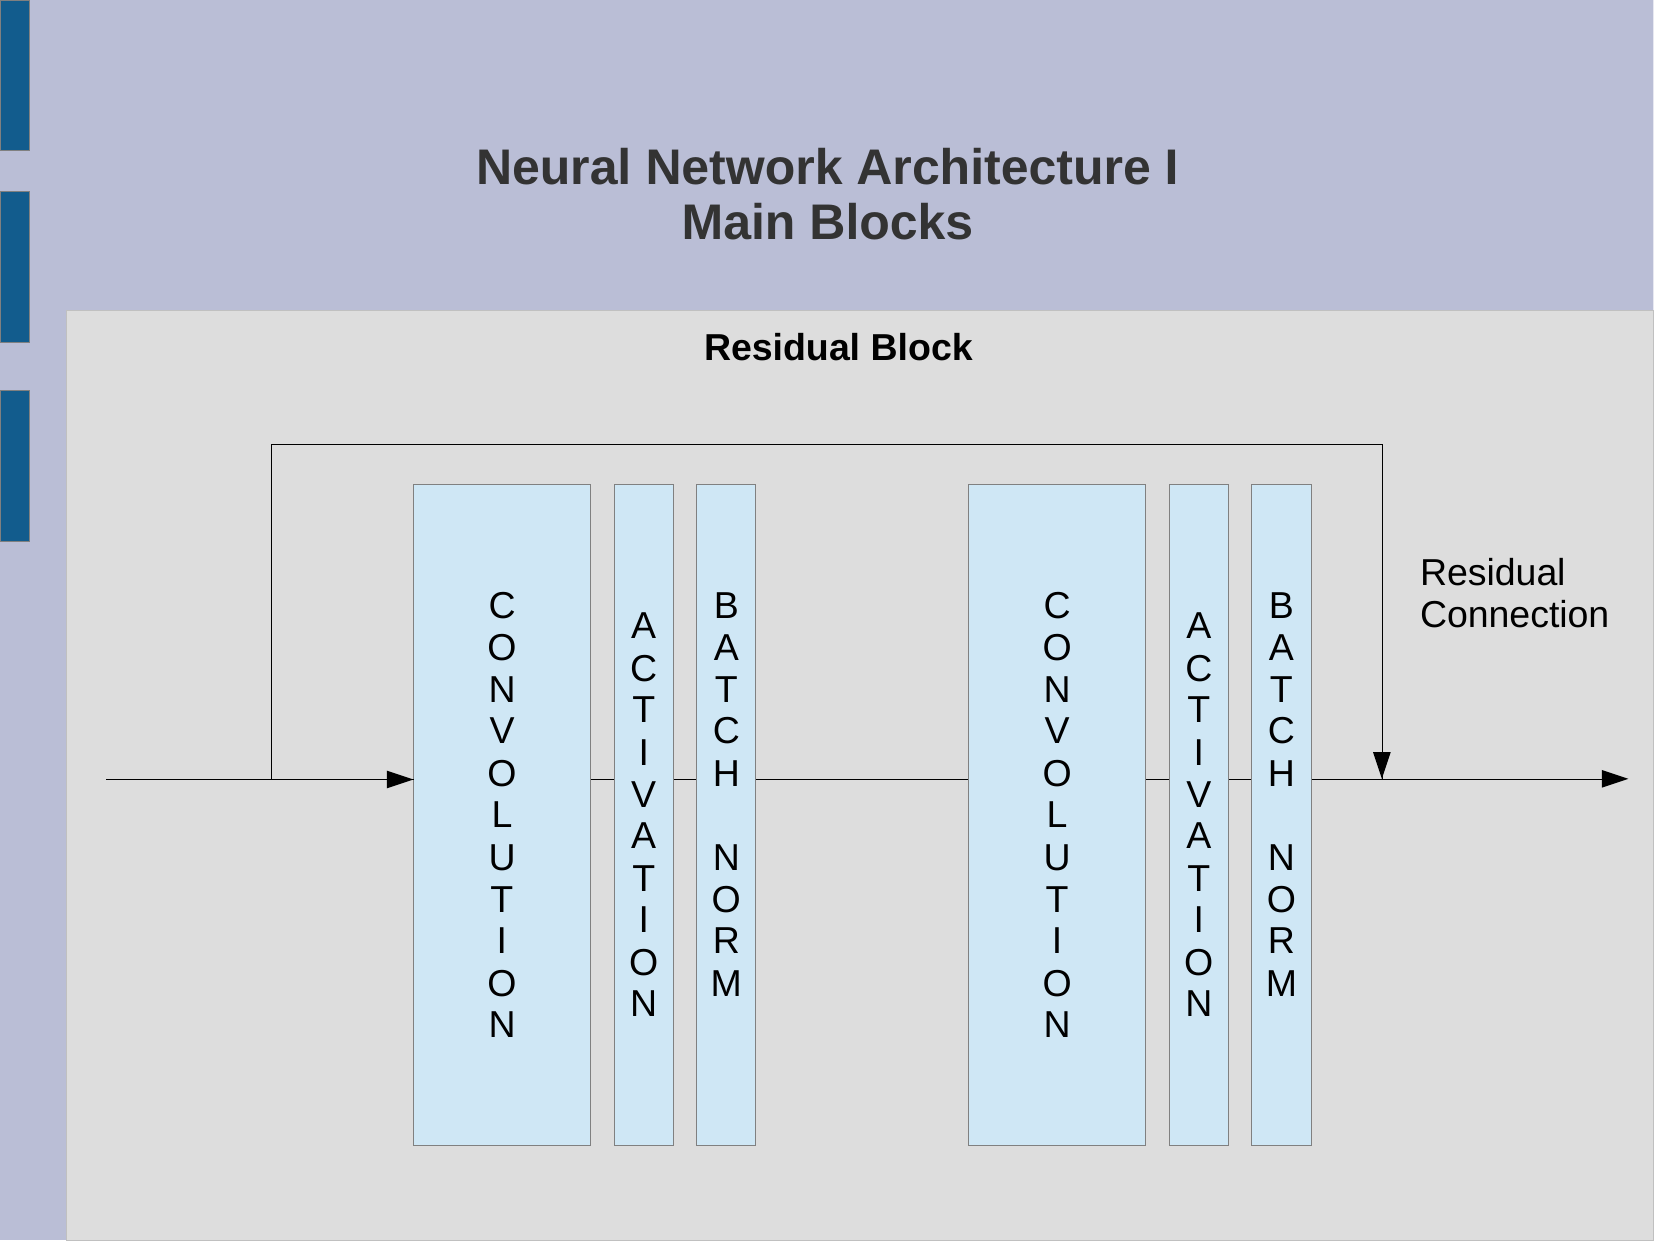

# Neural Network Architecture I Main Blocks
Residual Block
C
O
N
V
O
L
U
T
I
O
N
A
C
T
I
V
A
T
I
O
N
B
A
T
C
H
N
O
R
M
C
O
N
V
O
L
U
T
I
O
N
A
C
T
I
V
A
T
I
O
N
B
A
T
C
H
N
O
R
M
Residual
Connection